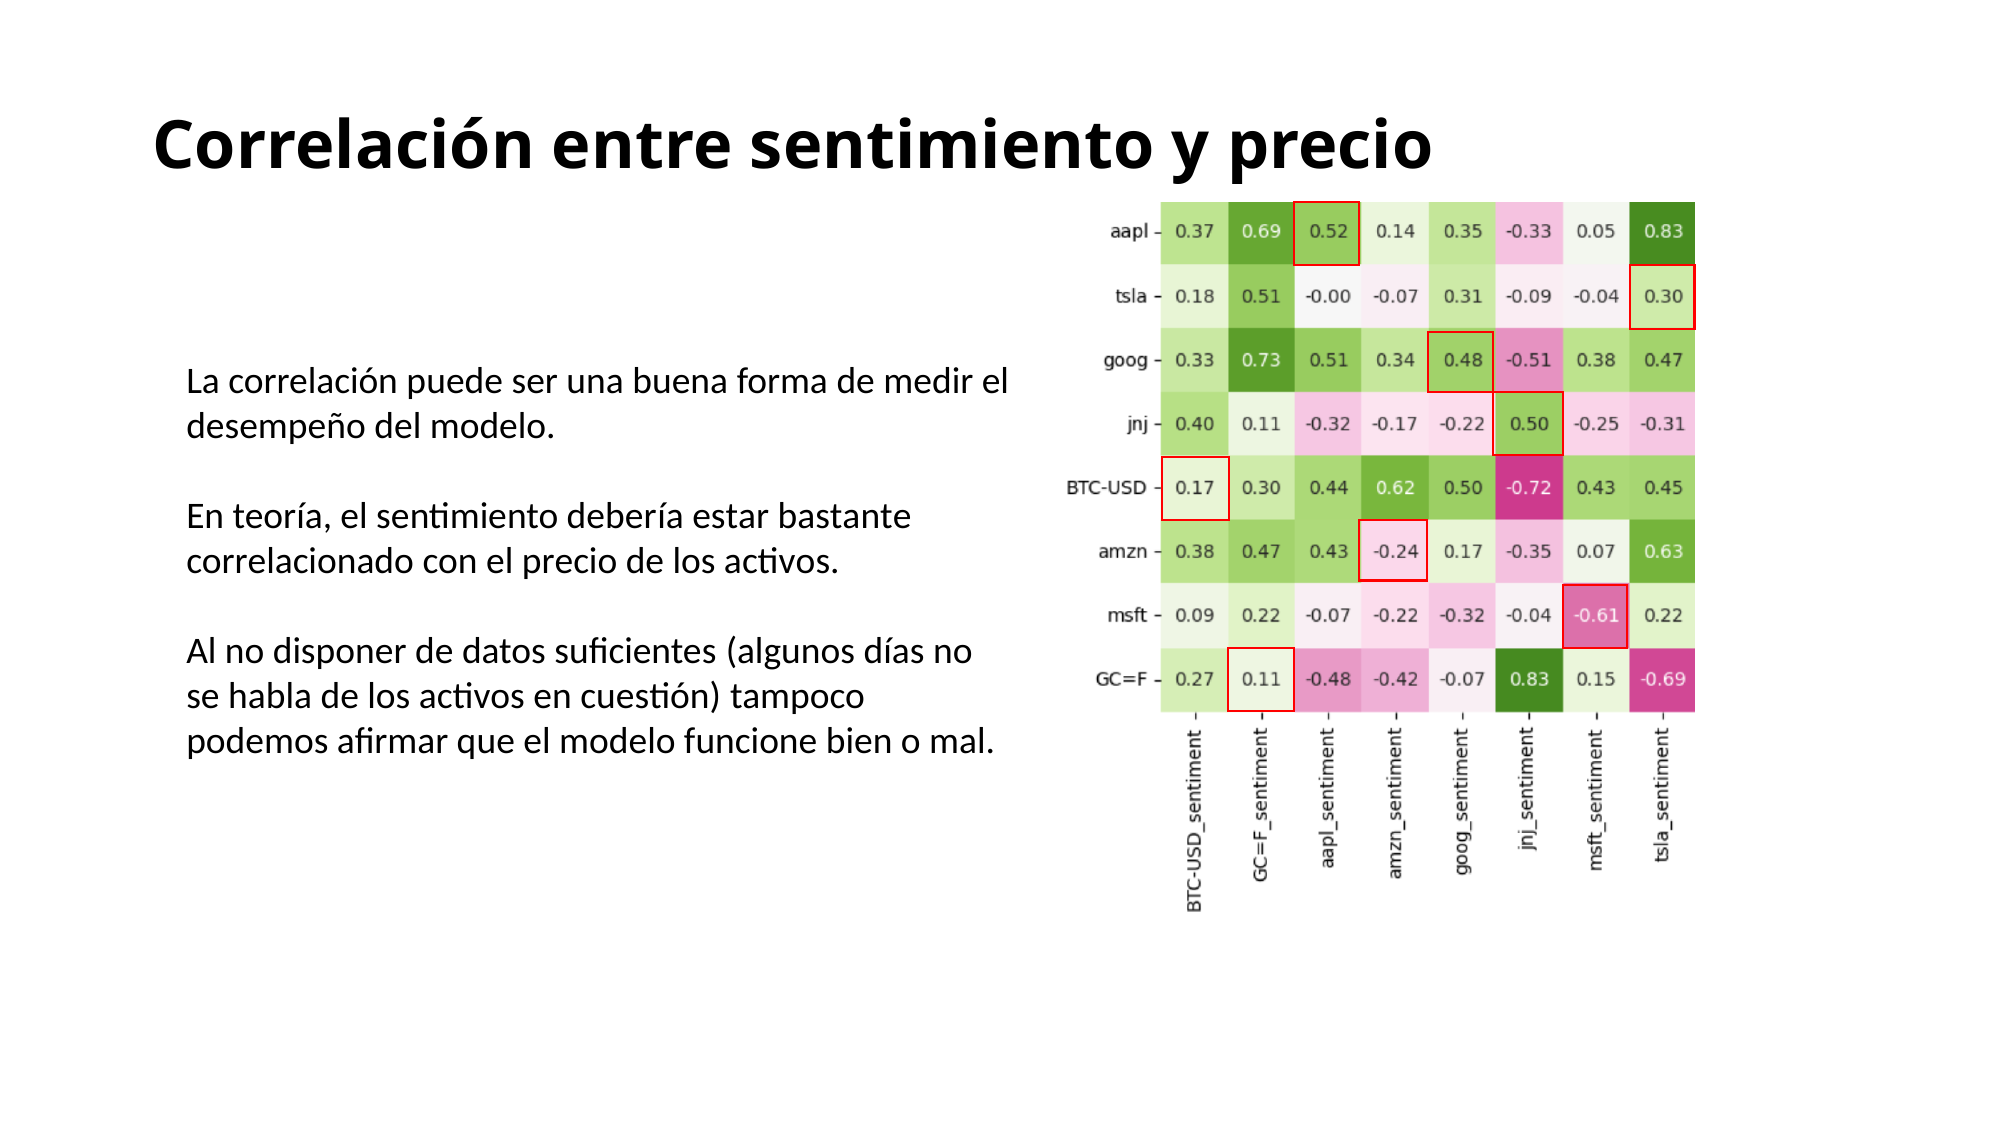

# Correlación entre sentimiento y precio
La correlación puede ser una buena forma de medir el desempeño del modelo.
En teoría, el sentimiento debería estar bastante correlacionado con el precio de los activos.
Al no disponer de datos suficientes (algunos días no se habla de los activos en cuestión) tampoco podemos afirmar que el modelo funcione bien o mal.